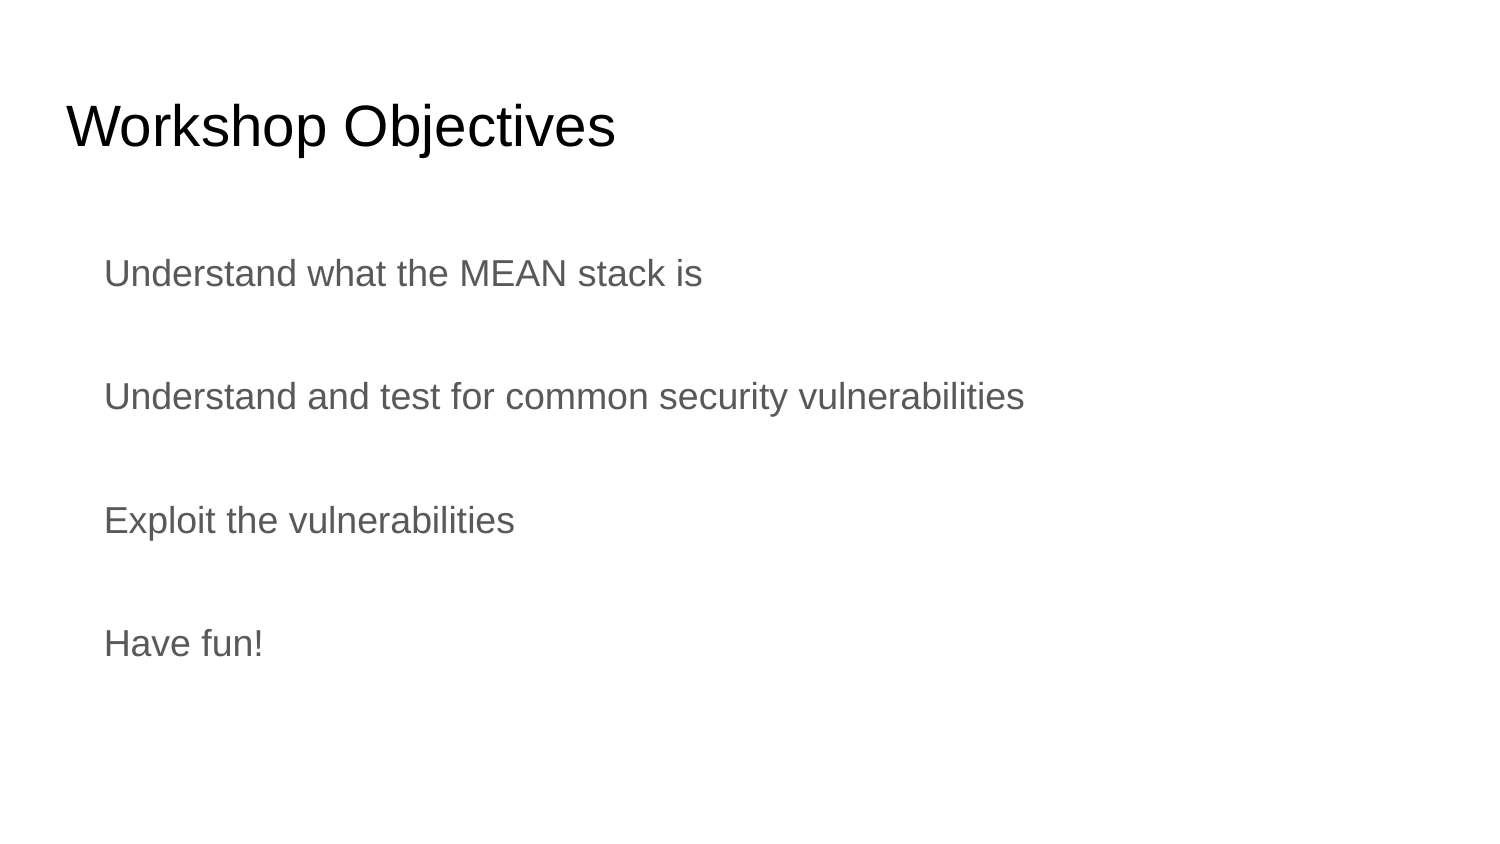

# Workshop Objectives
Understand what the MEAN stack is
Understand and test for common security vulnerabilities
Exploit the vulnerabilities
Have fun!